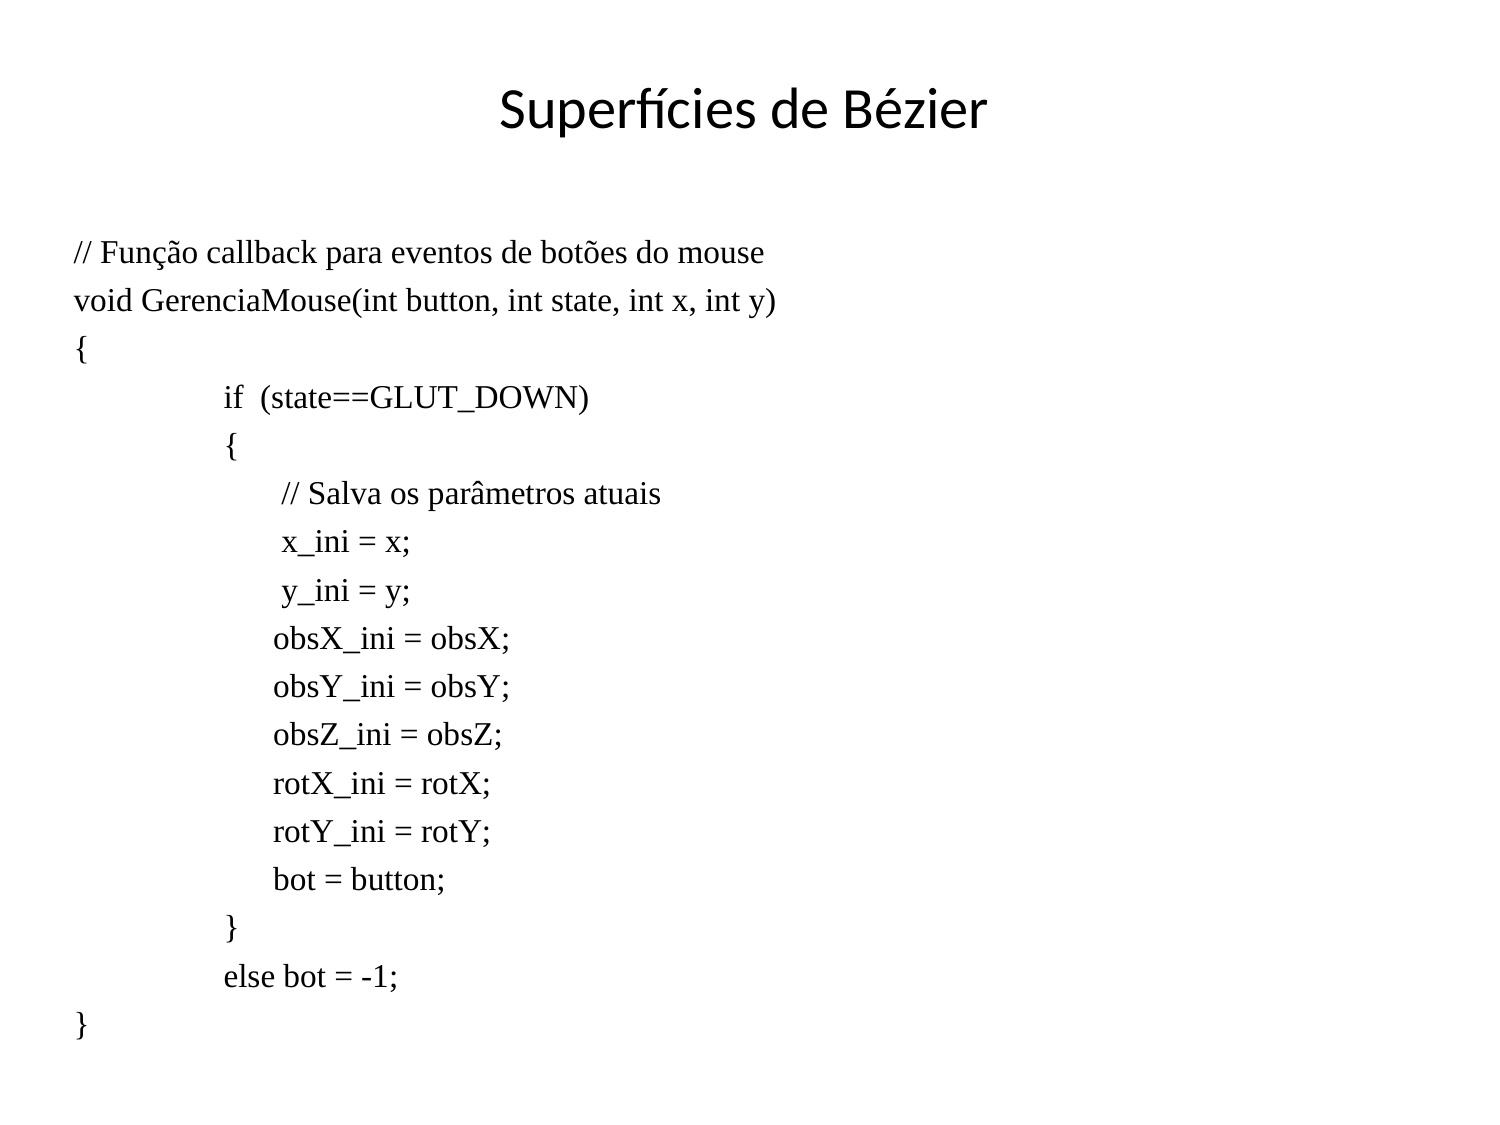

# Superfícies de Bézier
// Função callback para eventos de botões do mouse
void GerenciaMouse(int button, int state, int x, int y)
{
	if (state==GLUT_DOWN)
	{
	 // Salva os parâmetros atuais
	 x_ini = x;
	 y_ini = y;
	 obsX_ini = obsX;
	 obsY_ini = obsY;
	 obsZ_ini = obsZ;
	 rotX_ini = rotX;
	 rotY_ini = rotY;
	 bot = button;
	}
	else bot = -1;
}